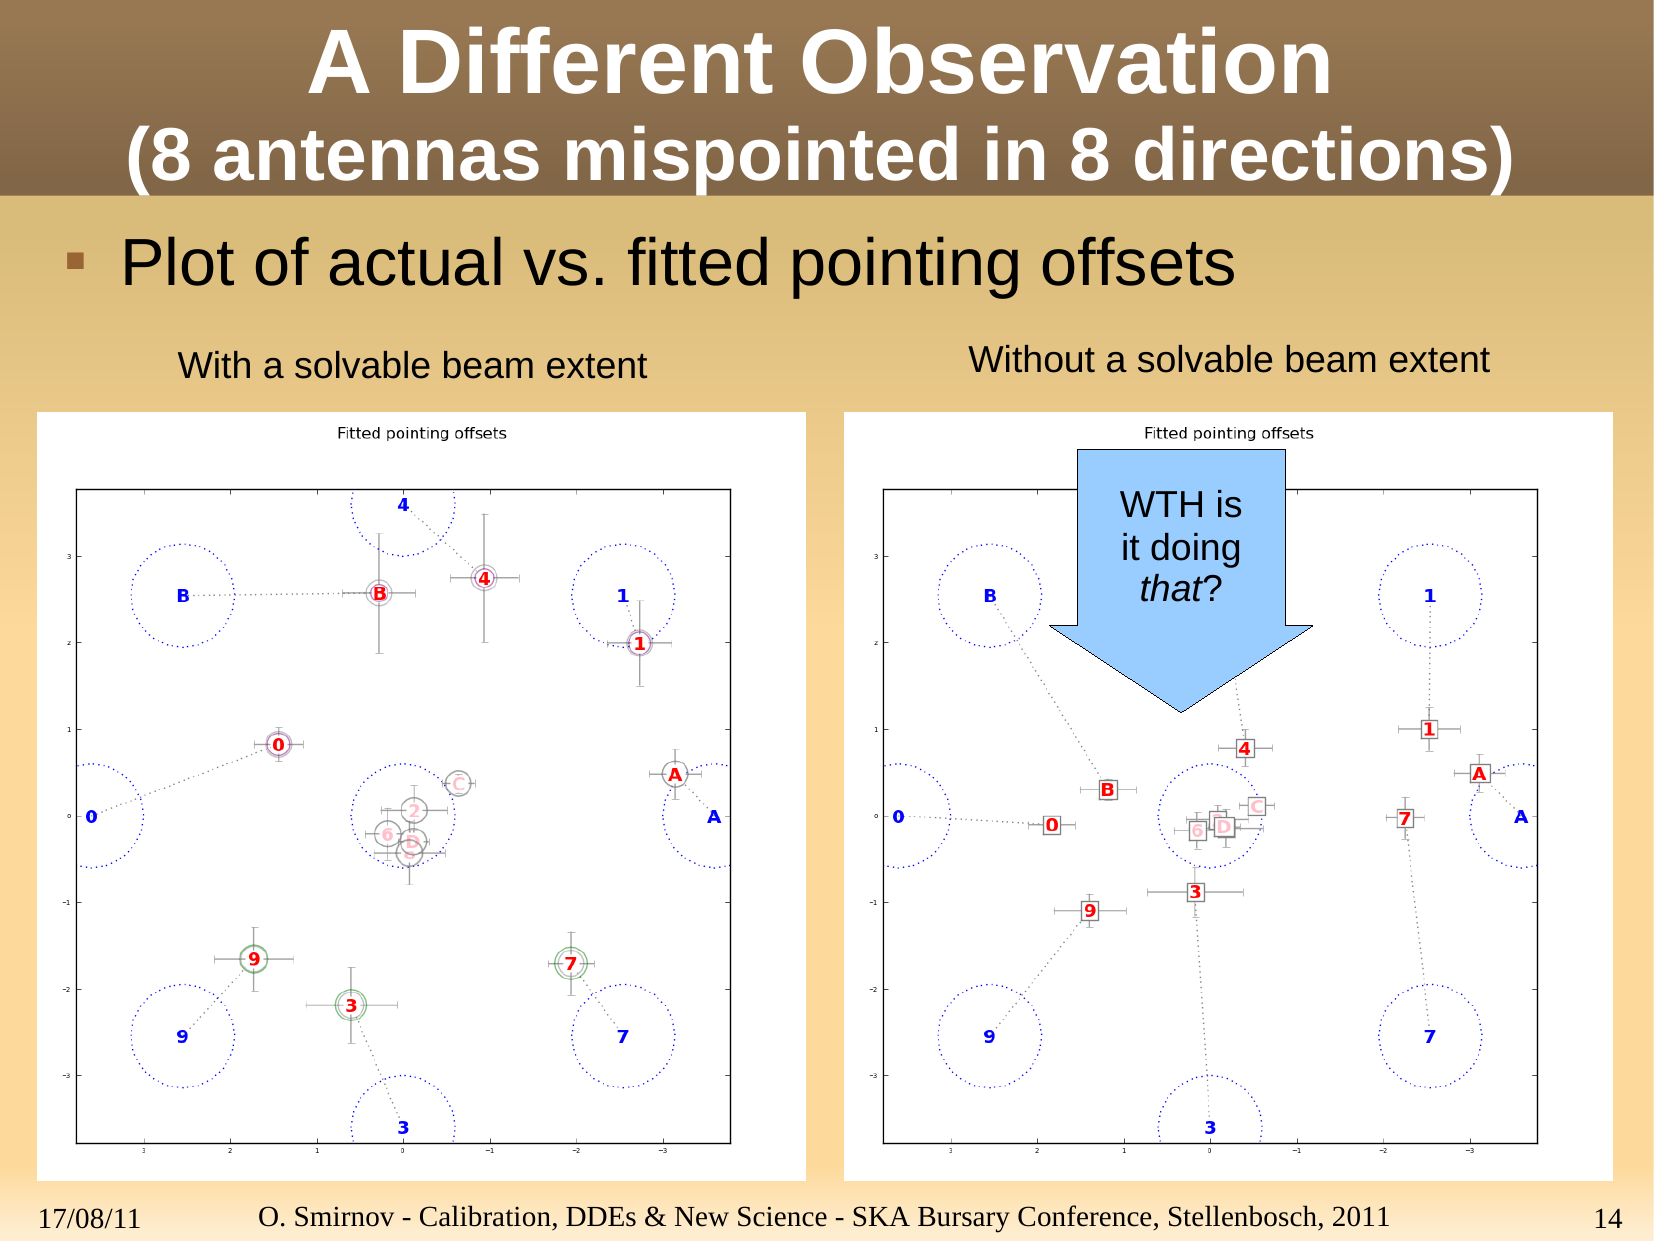

# A Different Observation (8 antennas mispointed in 8 directions)
Plot of actual vs. fitted pointing offsets
Without a solvable beam extent
With a solvable beam extent
WTH is
it doing
that?
O. Smirnov - Calibration, DDEs & New Science - SKA Bursary Conference, Stellenbosch, 2011
17/08/11
14